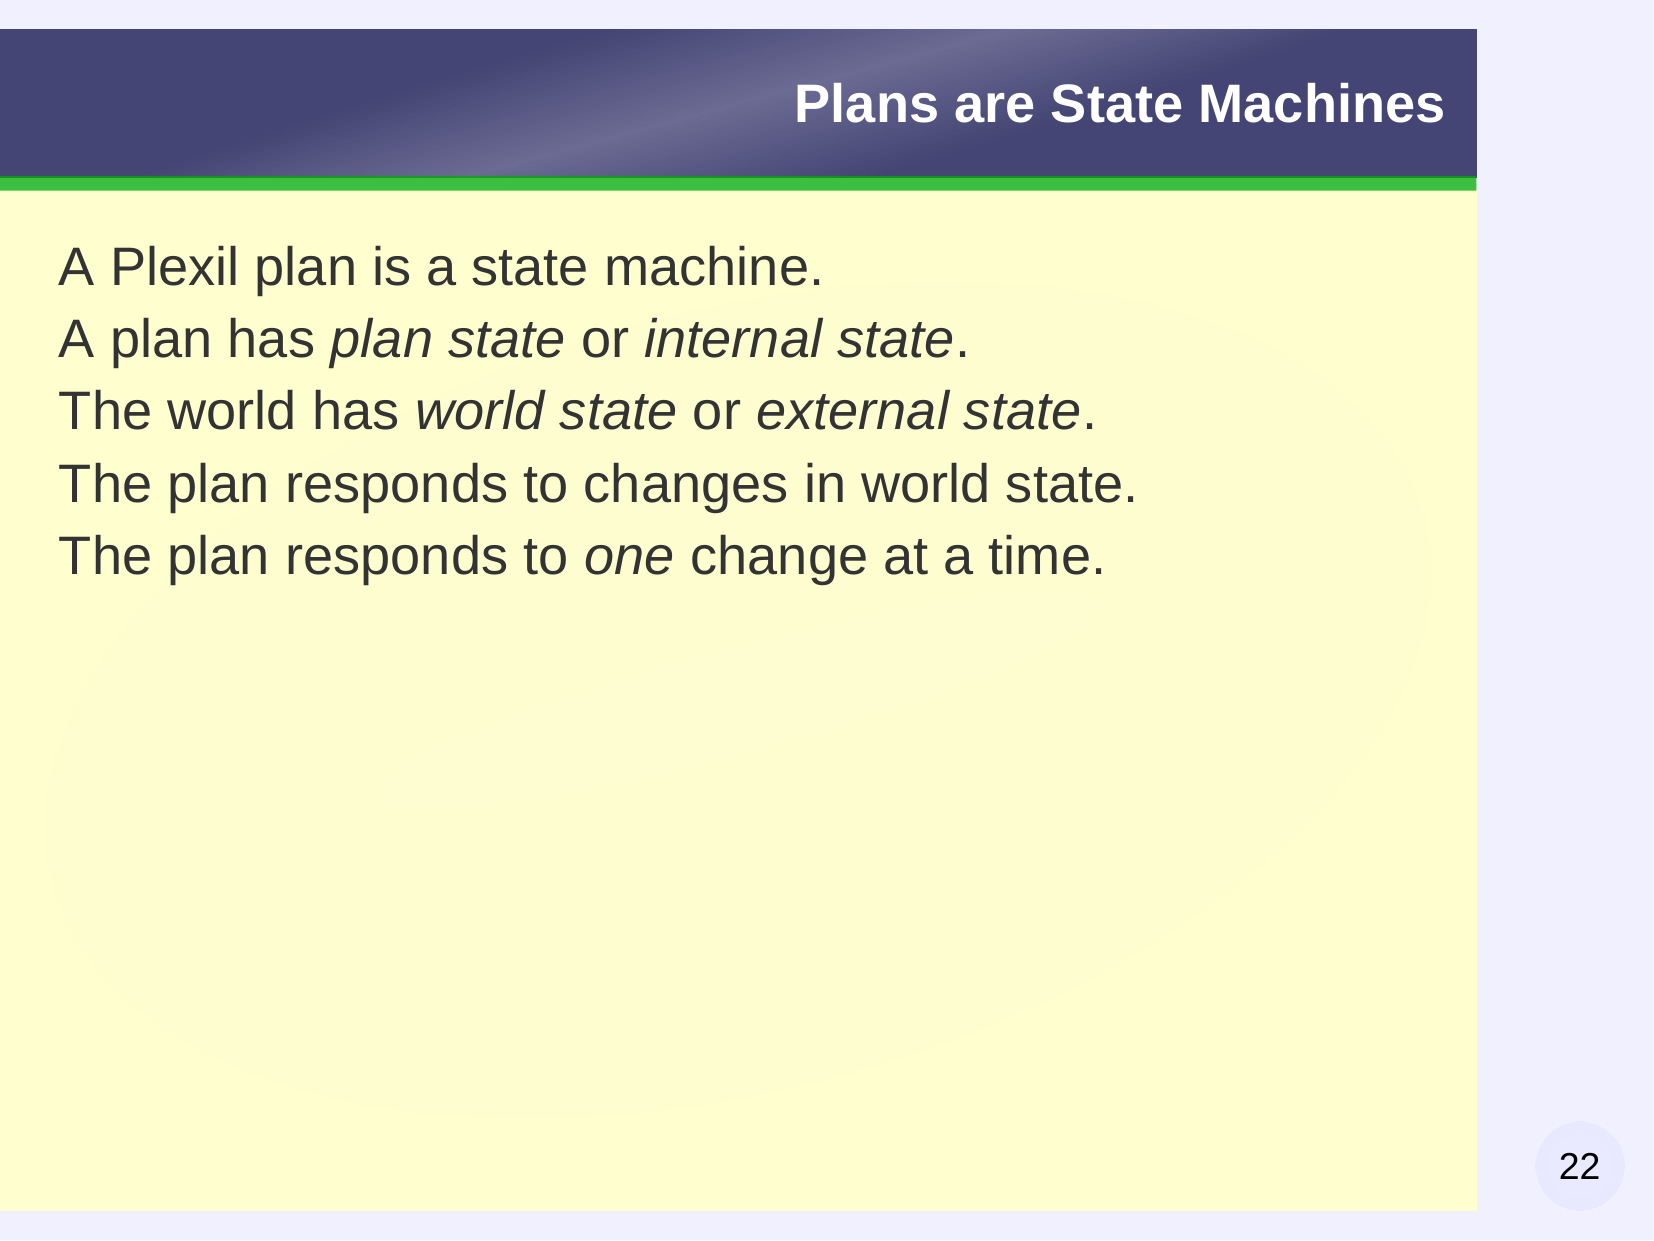

# Plans are State Machines
A Plexil plan is a state machine.
A plan has plan state or internal state.
The world has world state or external state.
The plan responds to changes in world state.
The plan responds to one change at a time.